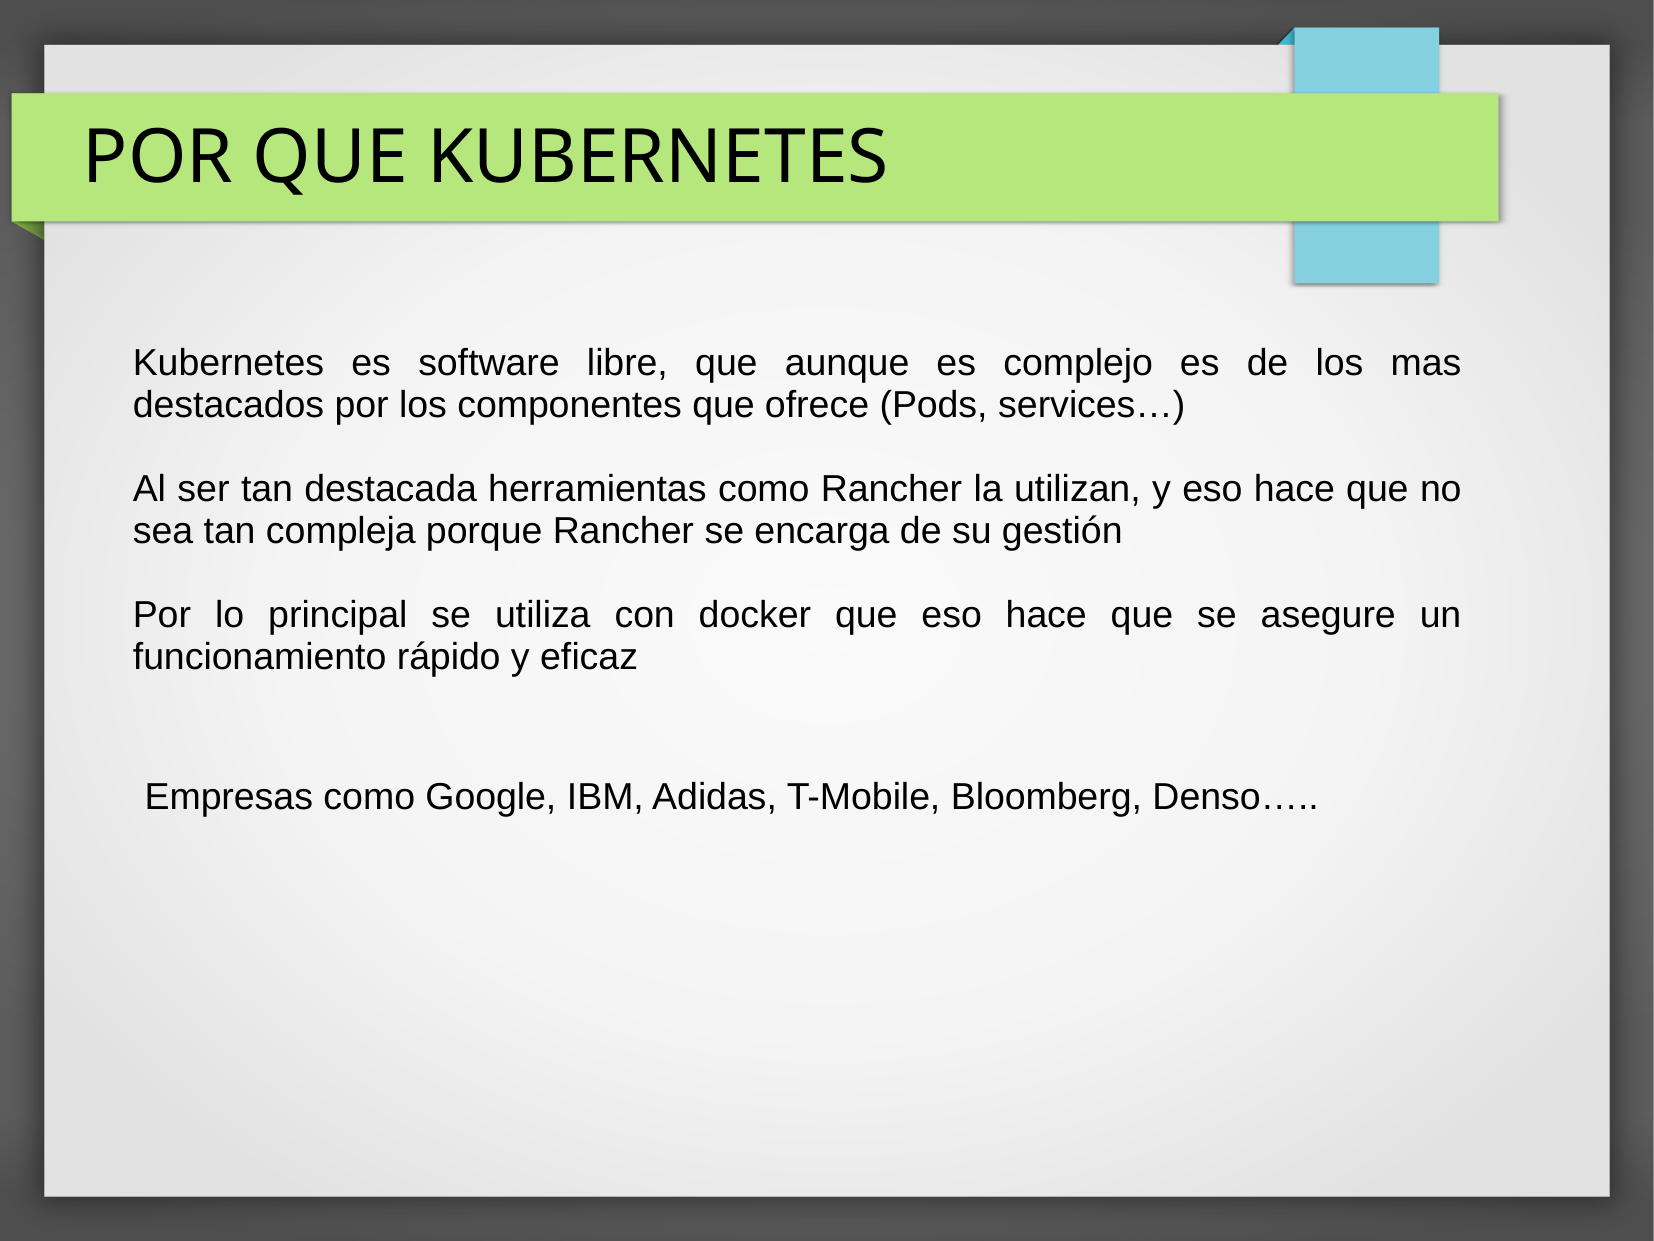

# POR QUE KUBERNETES
Kubernetes es software libre, que aunque es complejo es de los mas destacados por los componentes que ofrece (Pods, services…)
Al ser tan destacada herramientas como Rancher la utilizan, y eso hace que no sea tan compleja porque Rancher se encarga de su gestión
Por lo principal se utiliza con docker que eso hace que se asegure un funcionamiento rápido y eficaz
Empresas como Google, IBM, Adidas, T-Mobile, Bloomberg, Denso…..